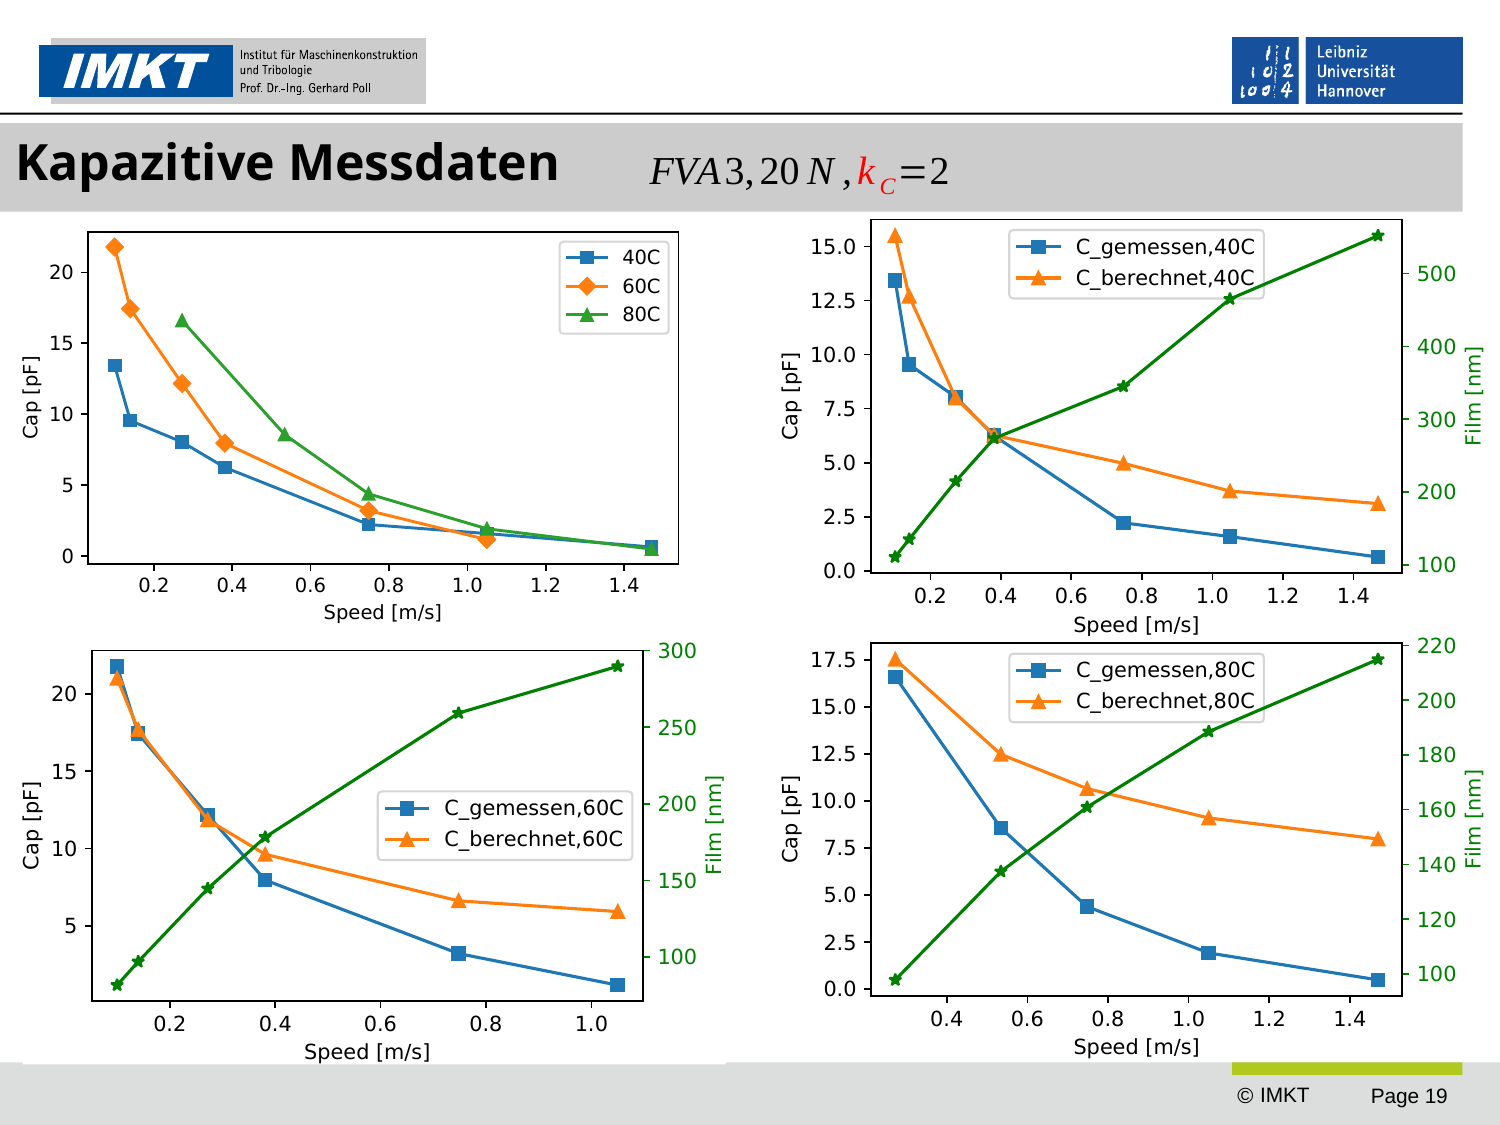

# Kapazitive Messdaten
TODO:
1. Trend der Messwerten bei verschiedenen Temp
2. Messung bei einzelner Temp:
	2.1 direkter Vergleich: gemessene Kap vs. Filmdicke
	2.2 Übereinstimmung der gemessenen Kap mit rech. Kap anhand der Filmdicke
3. Erklärung:
	3.1 geringe Auflösung
	3.2 k_c nicht Konstante → muss angepasst werden